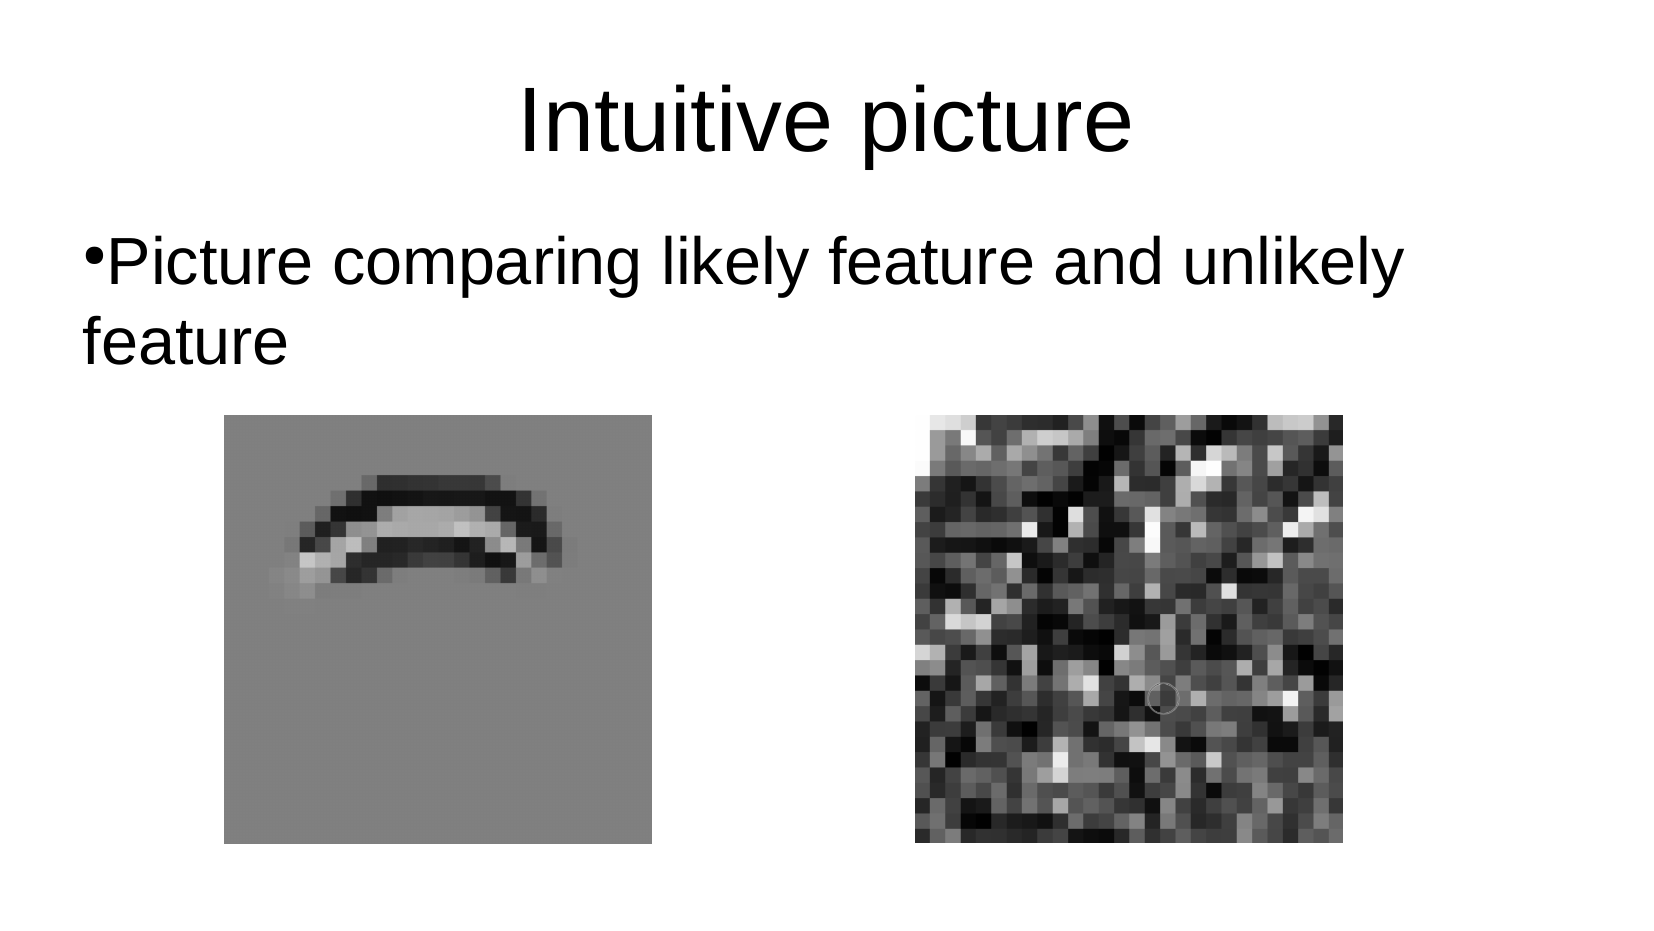

# Intuitive picture
Picture comparing likely feature and unlikely feature